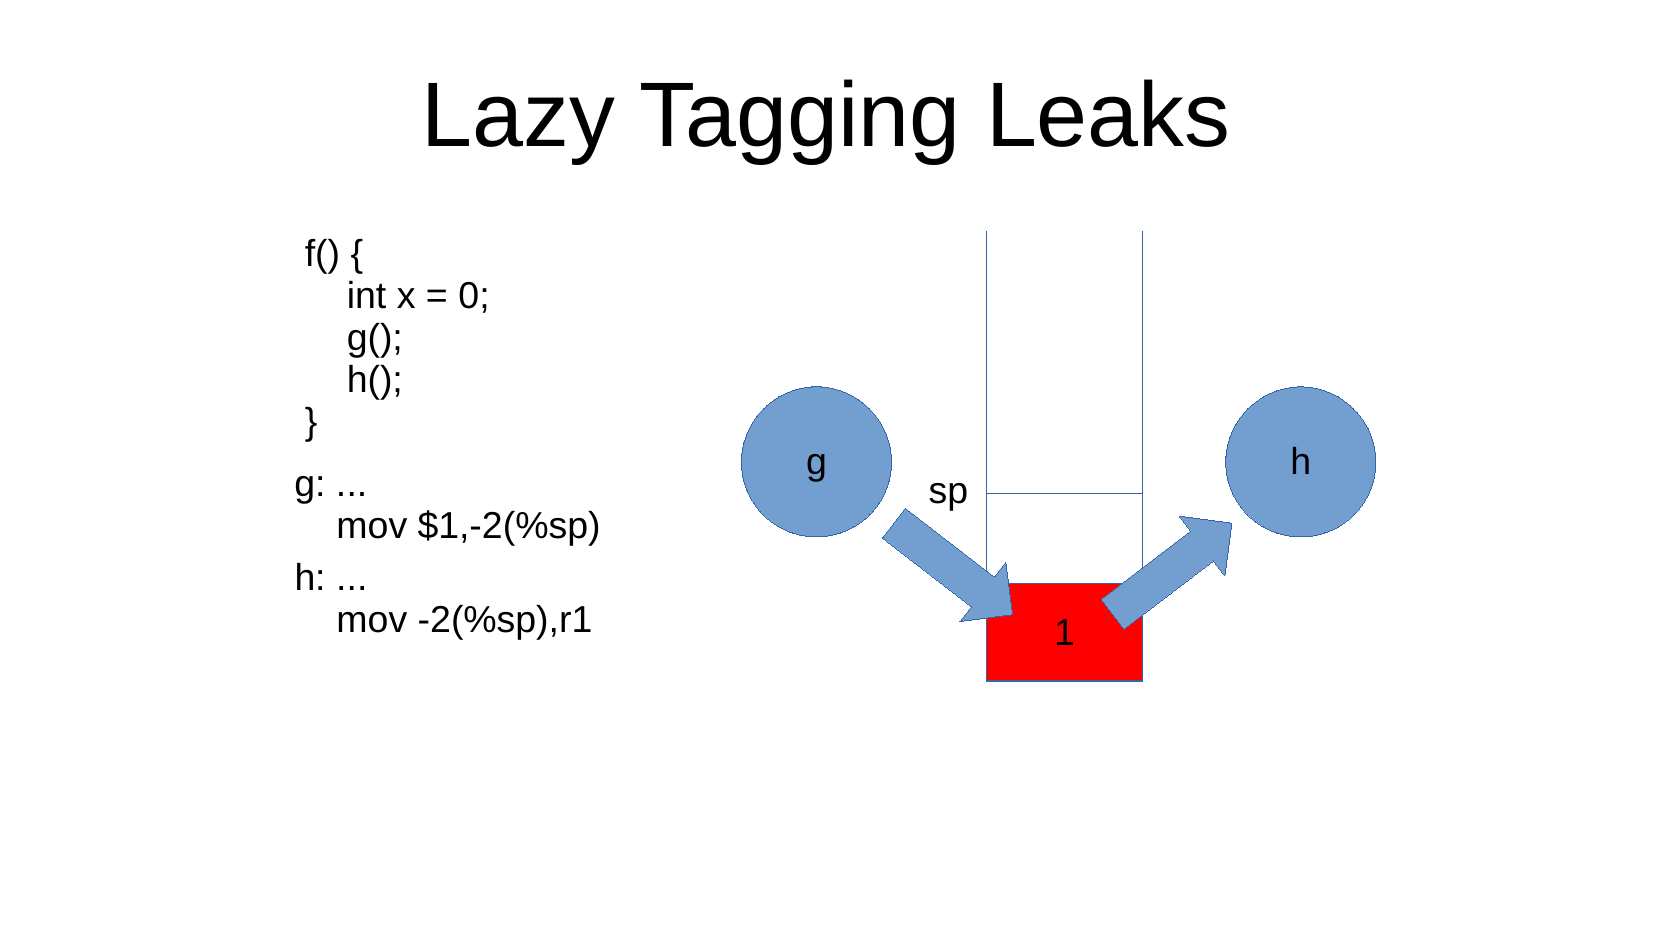

# Lazy Tagging Leaks
f() {
 int x = 0;
 g();
 h();
}
g
h
g: ...
 mov $1,-2(%sp)
sp
h: ...
 mov -2(%sp),r1
1